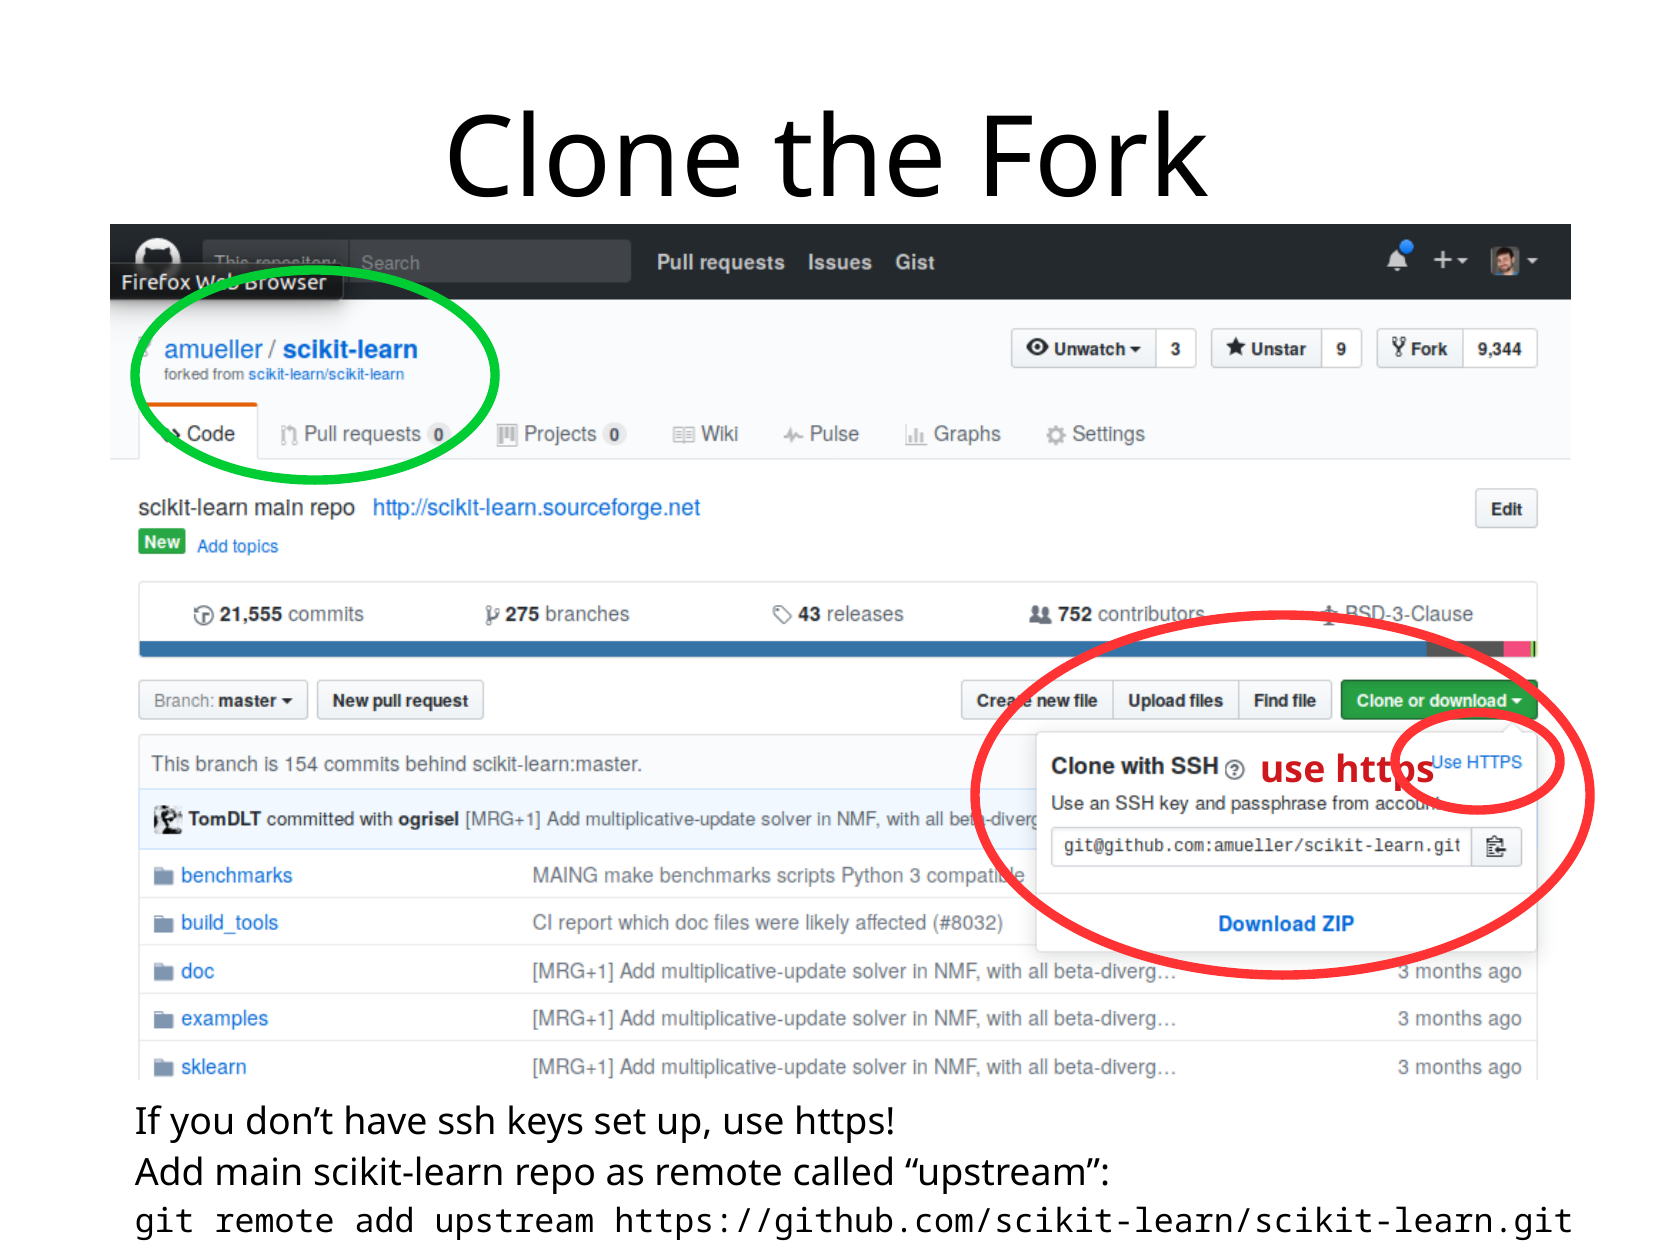

# Clone the Fork
use https
If you don’t have ssh keys set up, use https!
Add main scikit-learn repo as remote called “upstream”:
git remote add upstream https://github.com/scikit-learn/scikit-learn.git